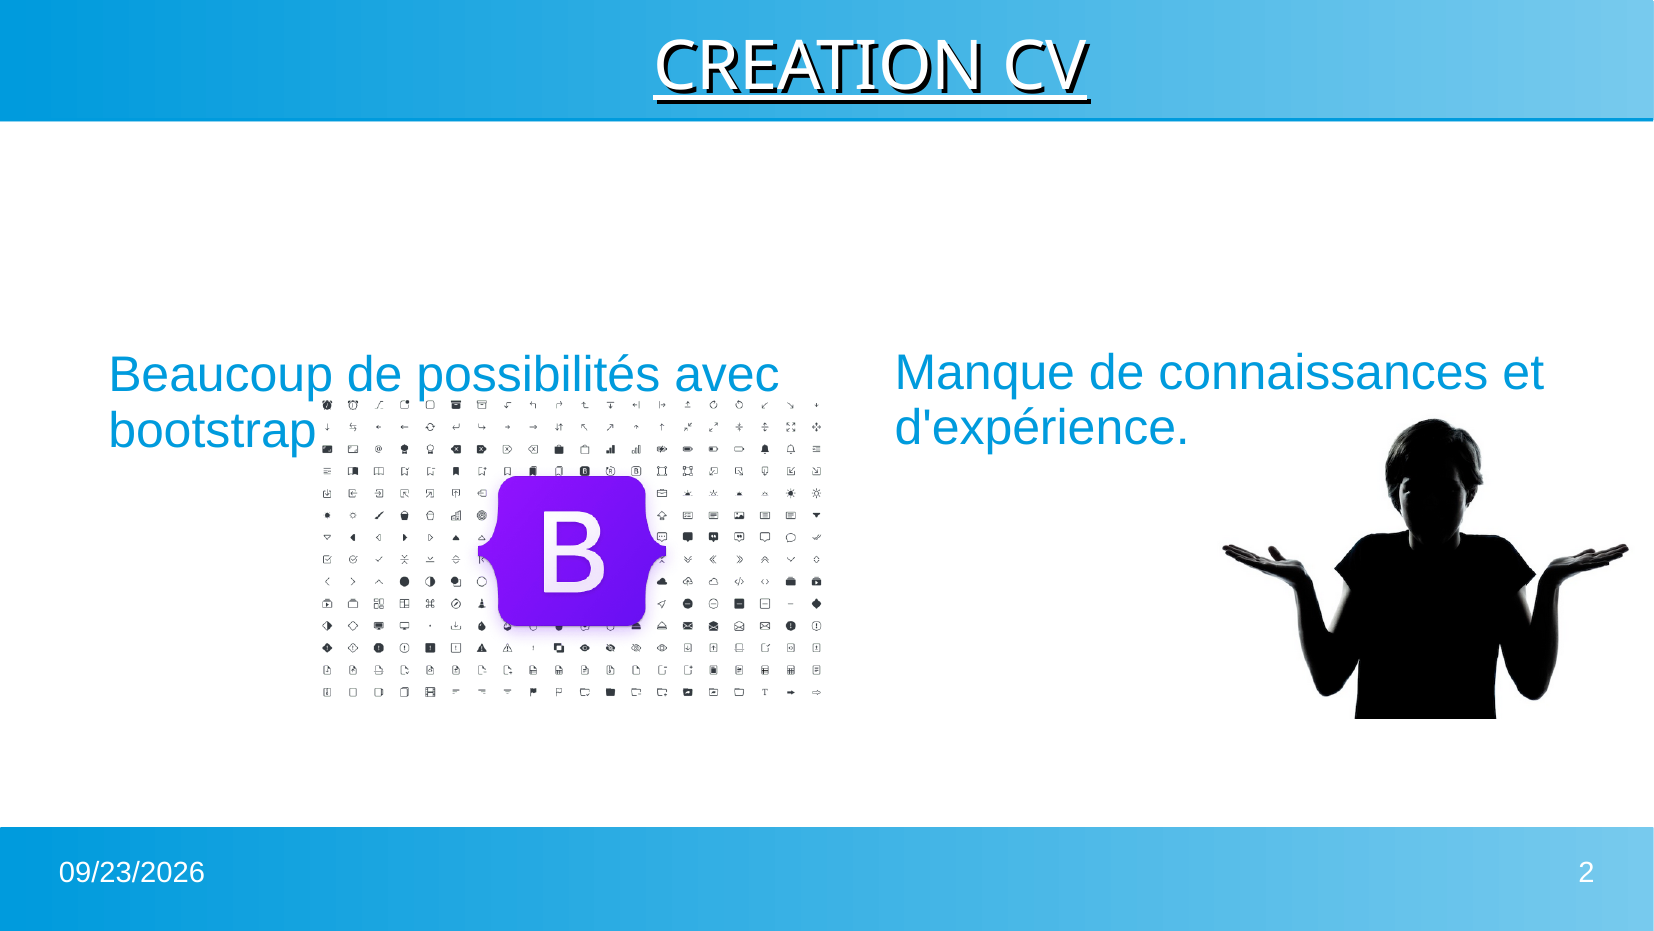

# CREATION CV
Manque de connaissances et d'expérience.
Beaucoup de possibilités avec bootstrap
2